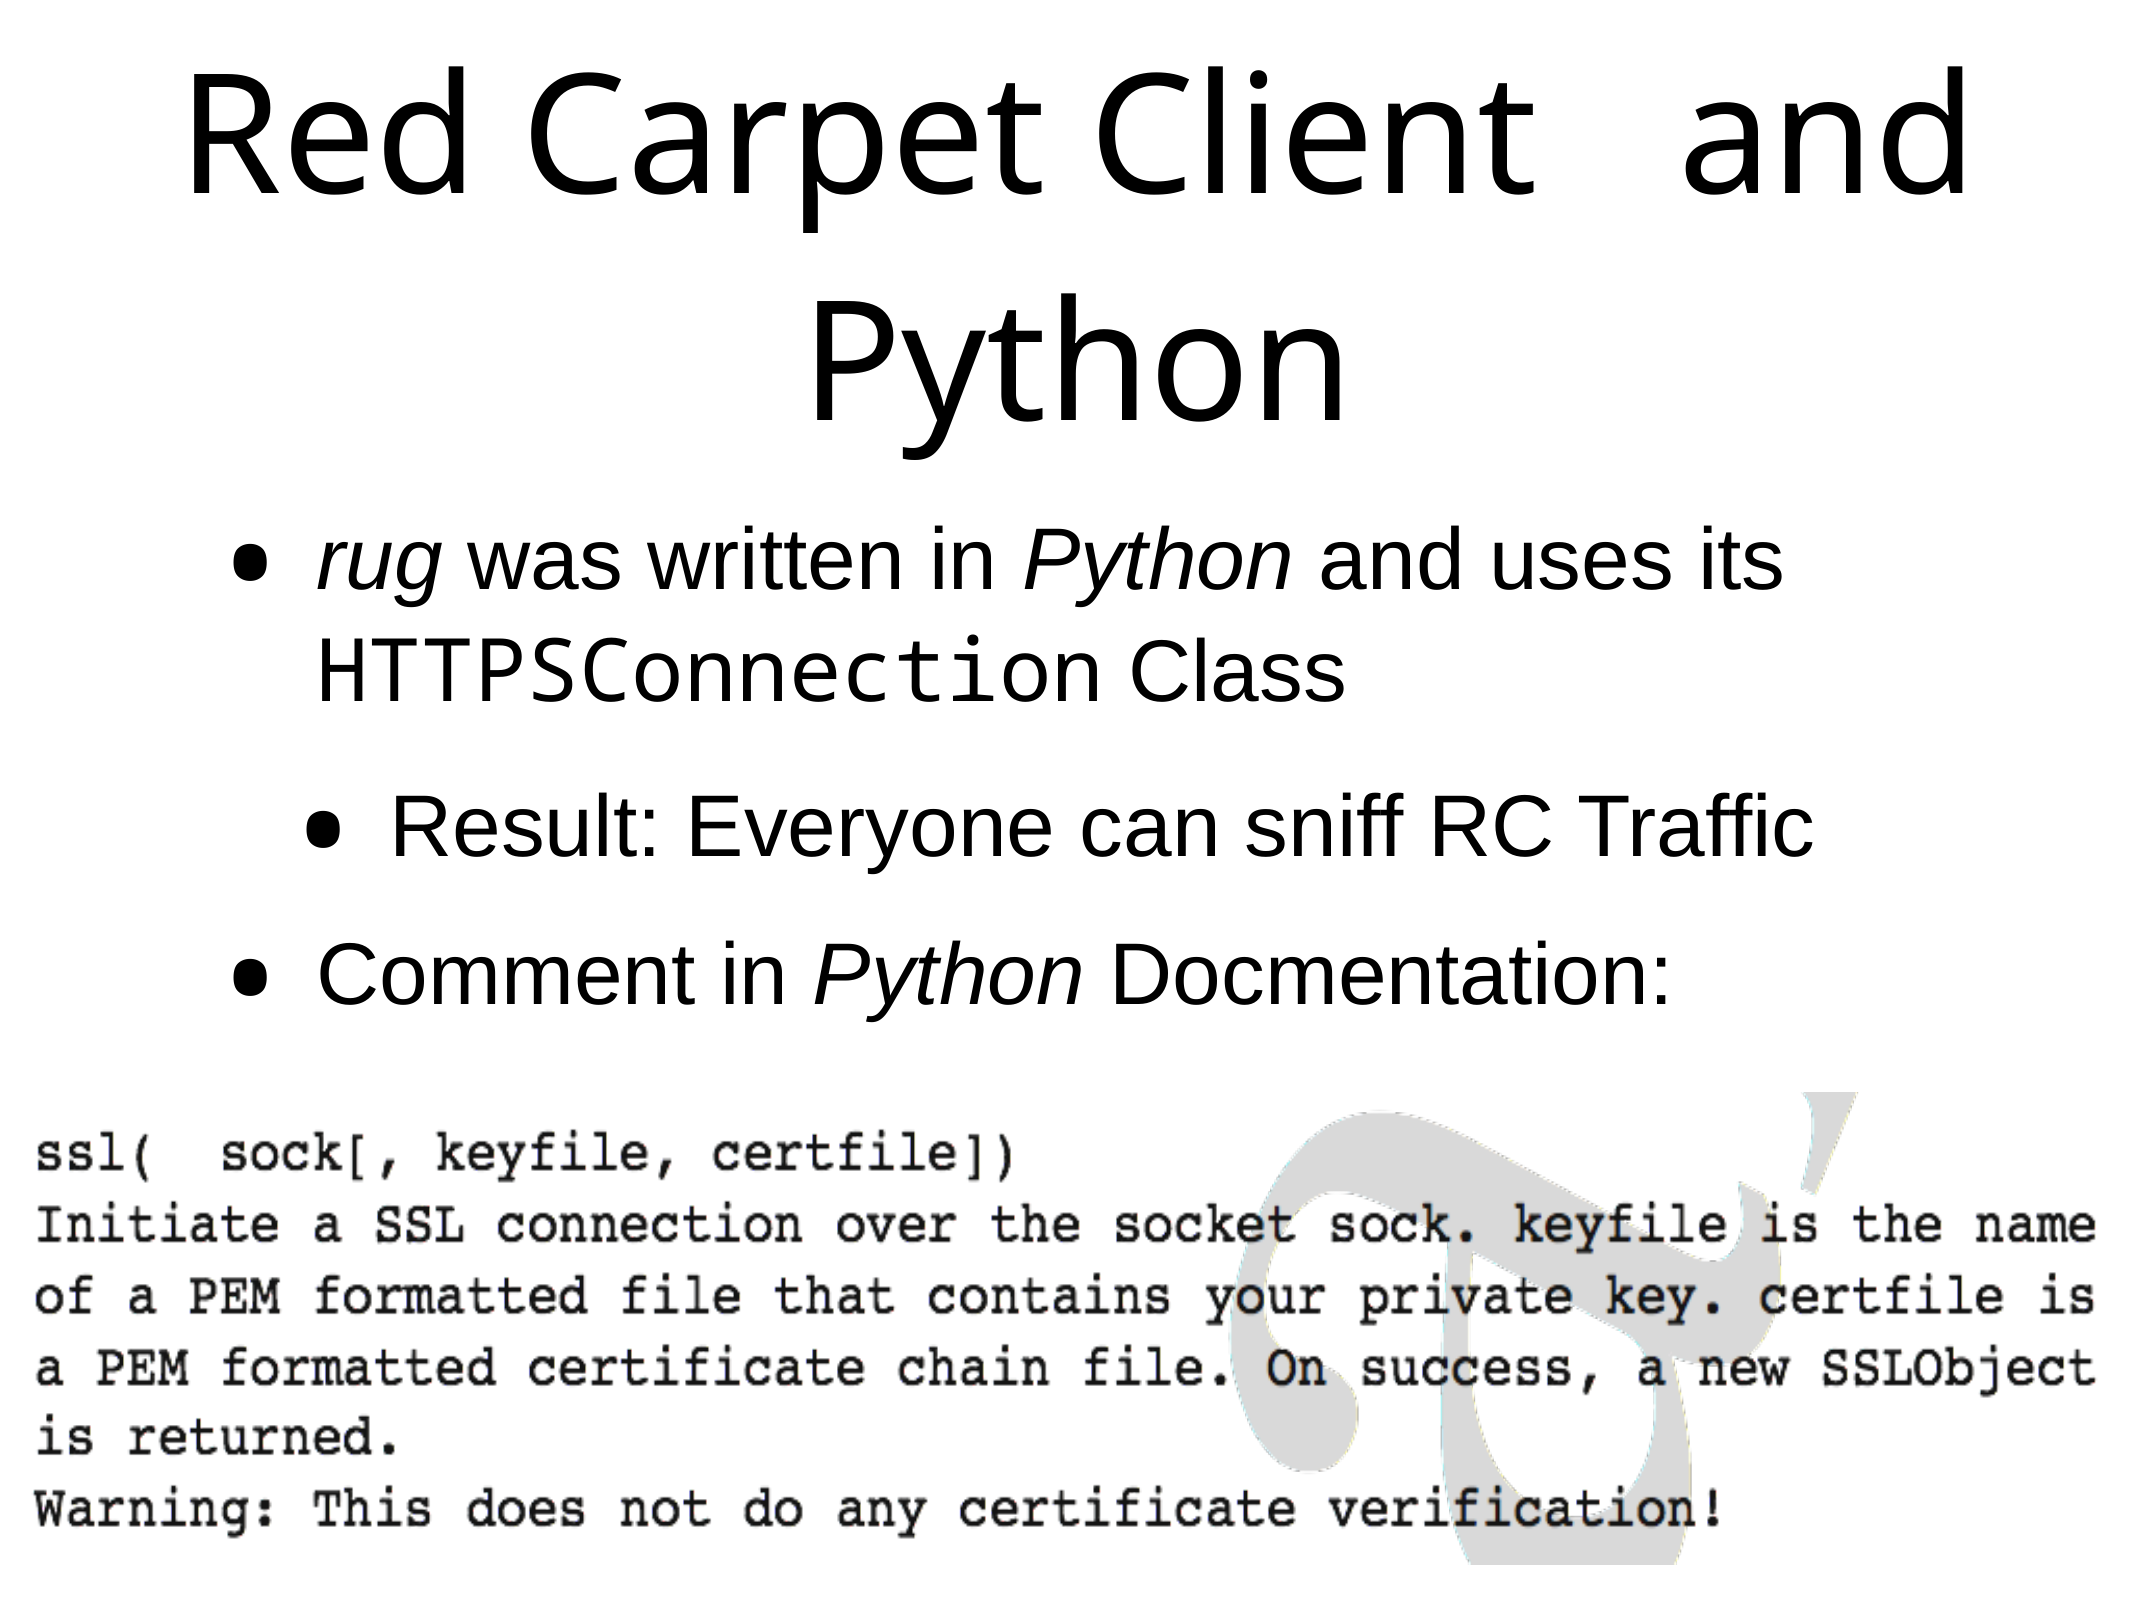

# Red Carpet Client	and Python
rug was written in Python and uses its HTTPSConnection Class
Result: Everyone can sniff RC Traffic
Comment in Python Docmentation: